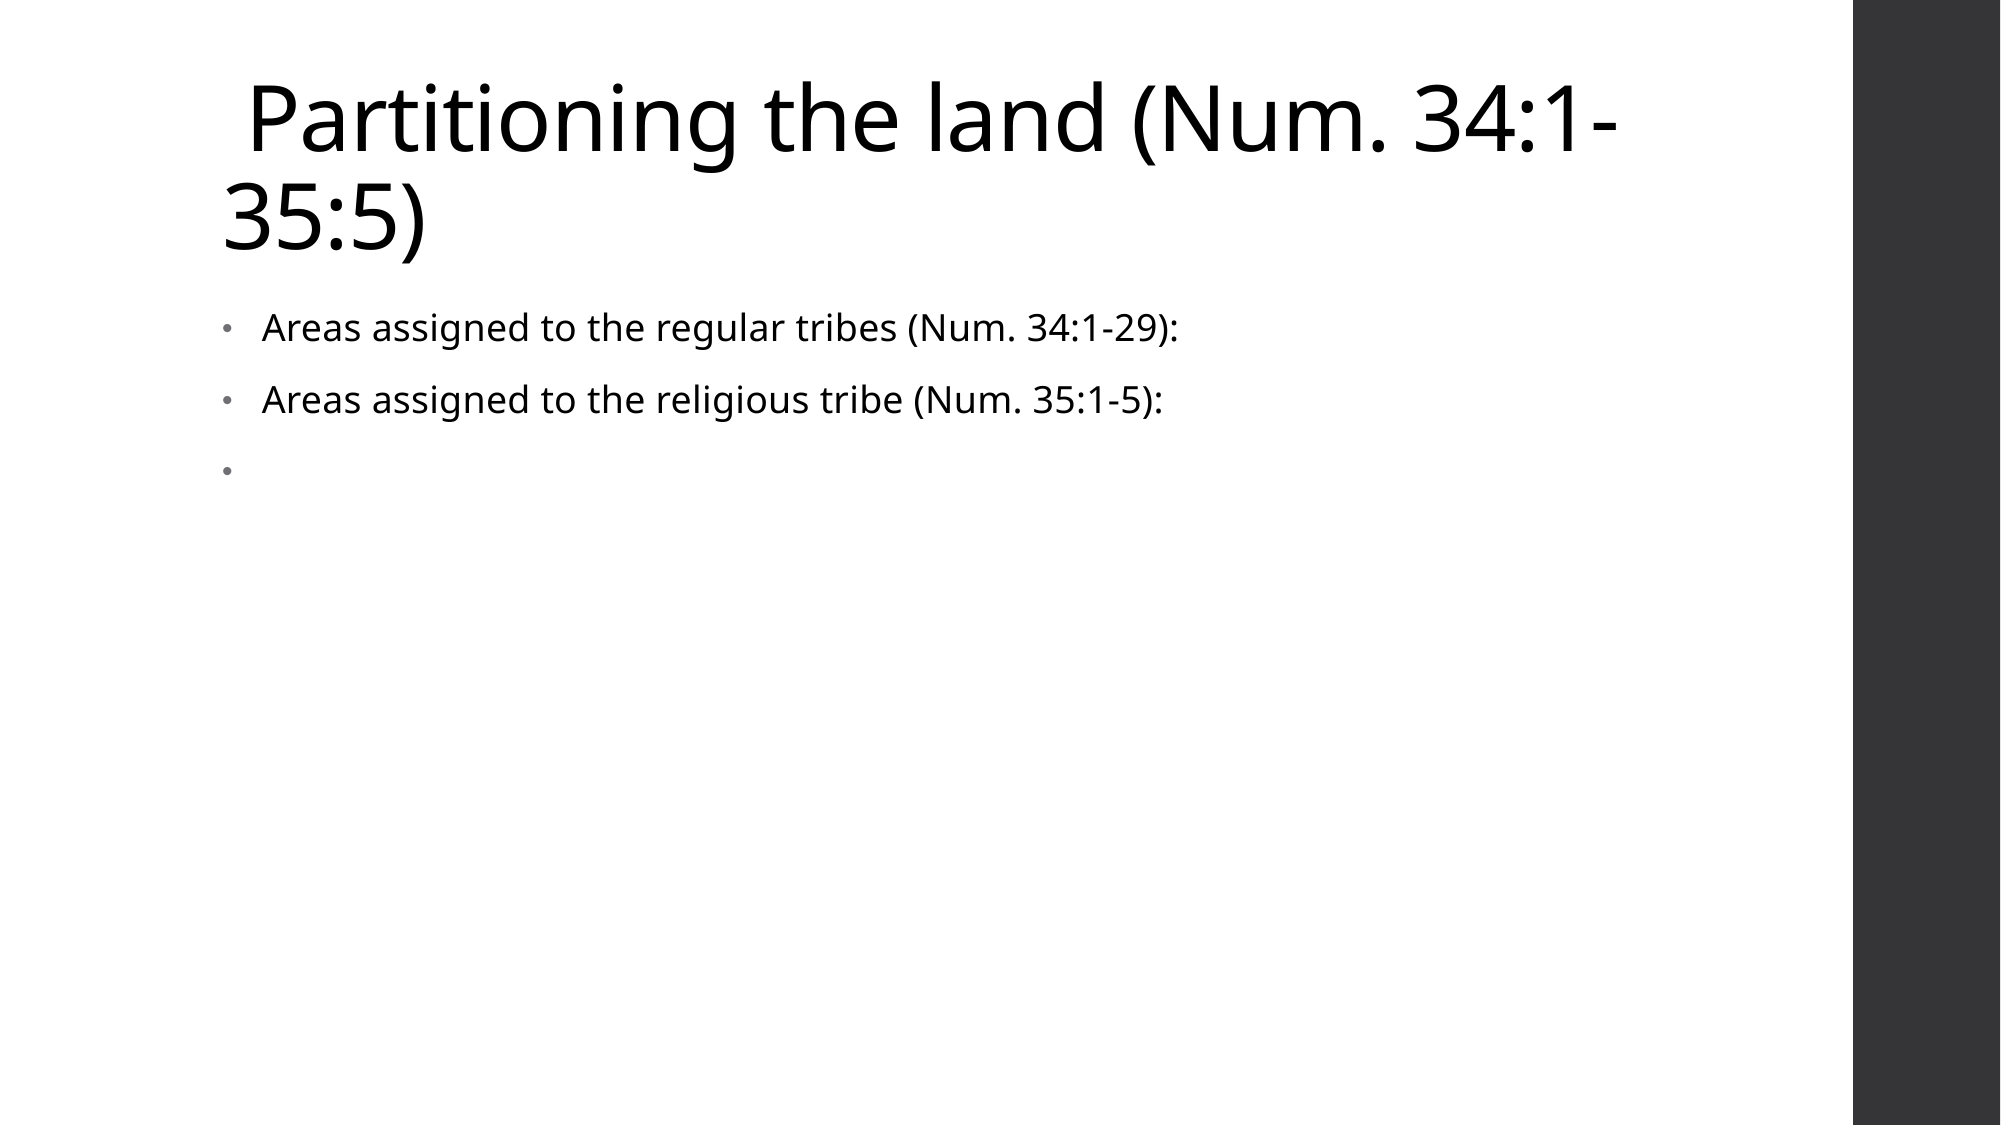

# Partitioning the land (Num. 34:1-35:5)
 Areas assigned to the regular tribes (Num. 34:1-29):
 Areas assigned to the religious tribe (Num. 35:1-5):